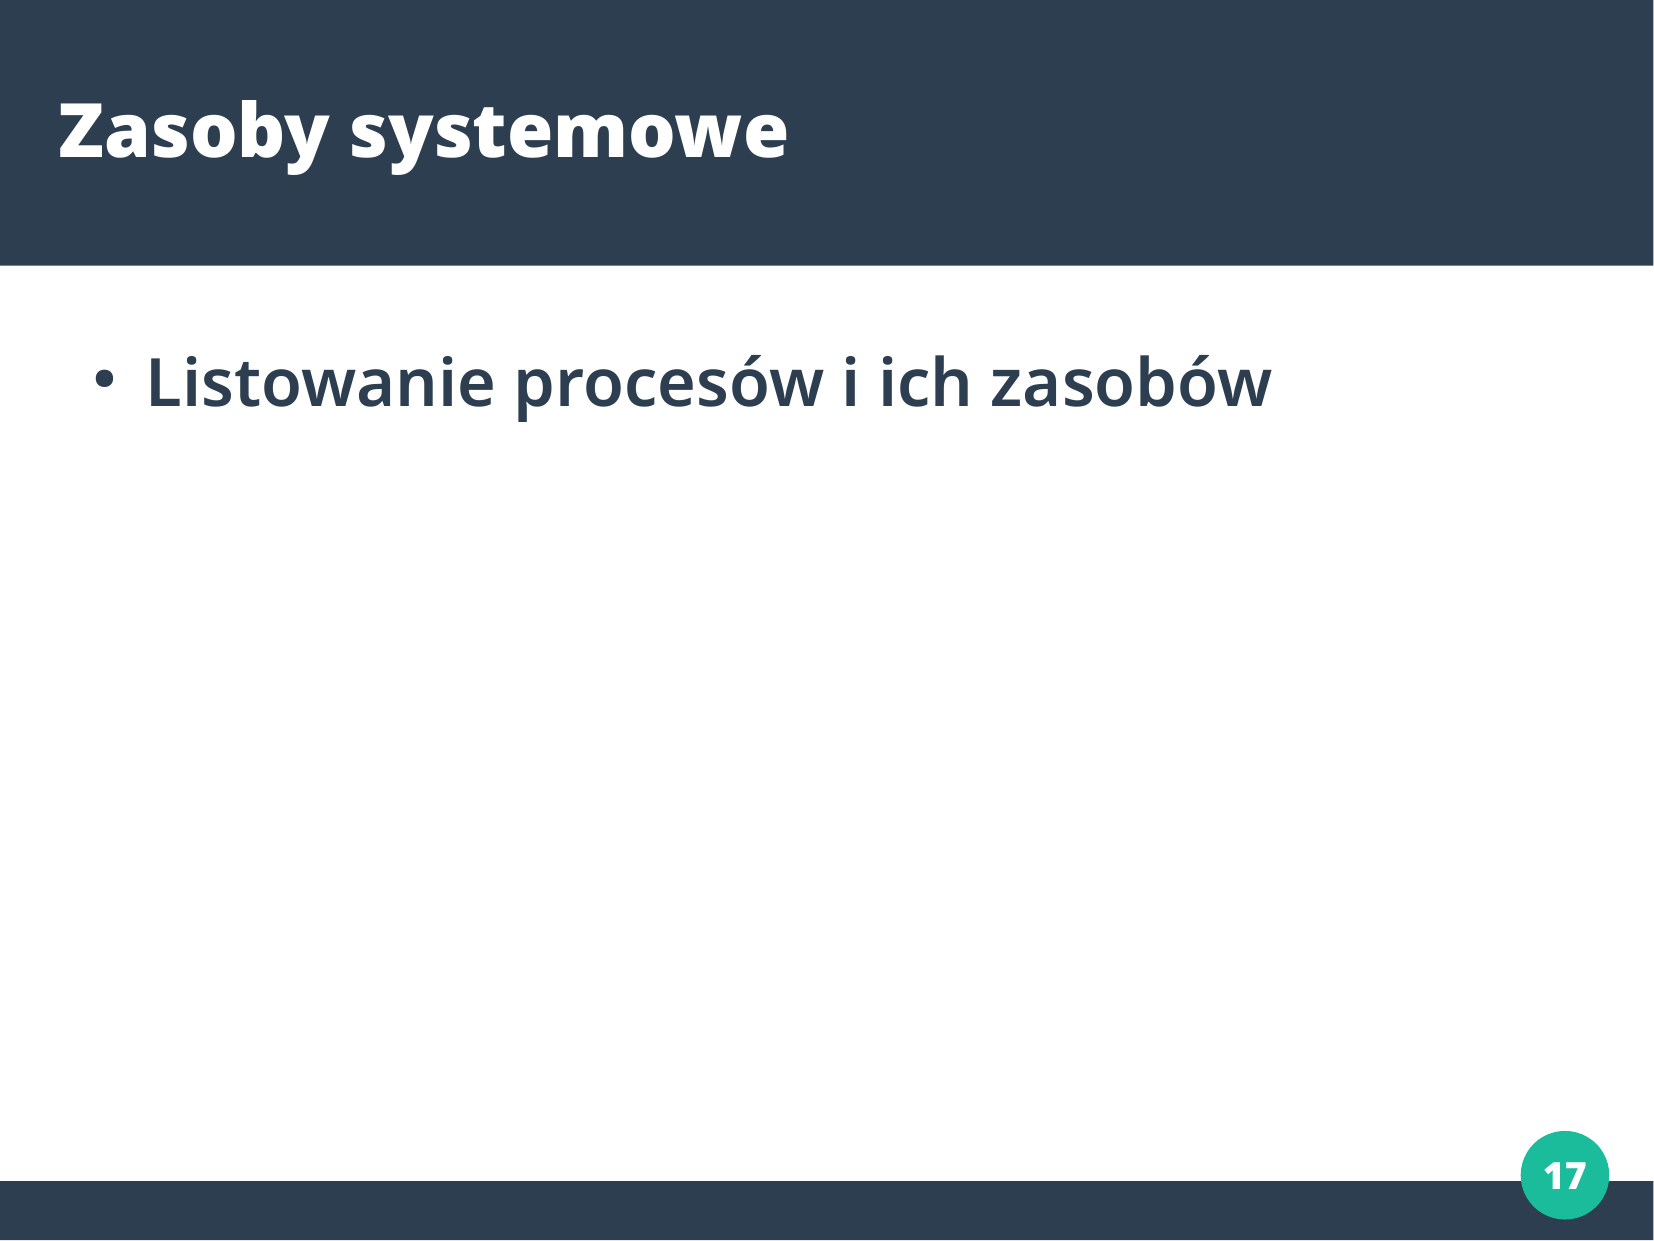

# Zasoby systemowe
Listowanie procesów i ich zasobów
17